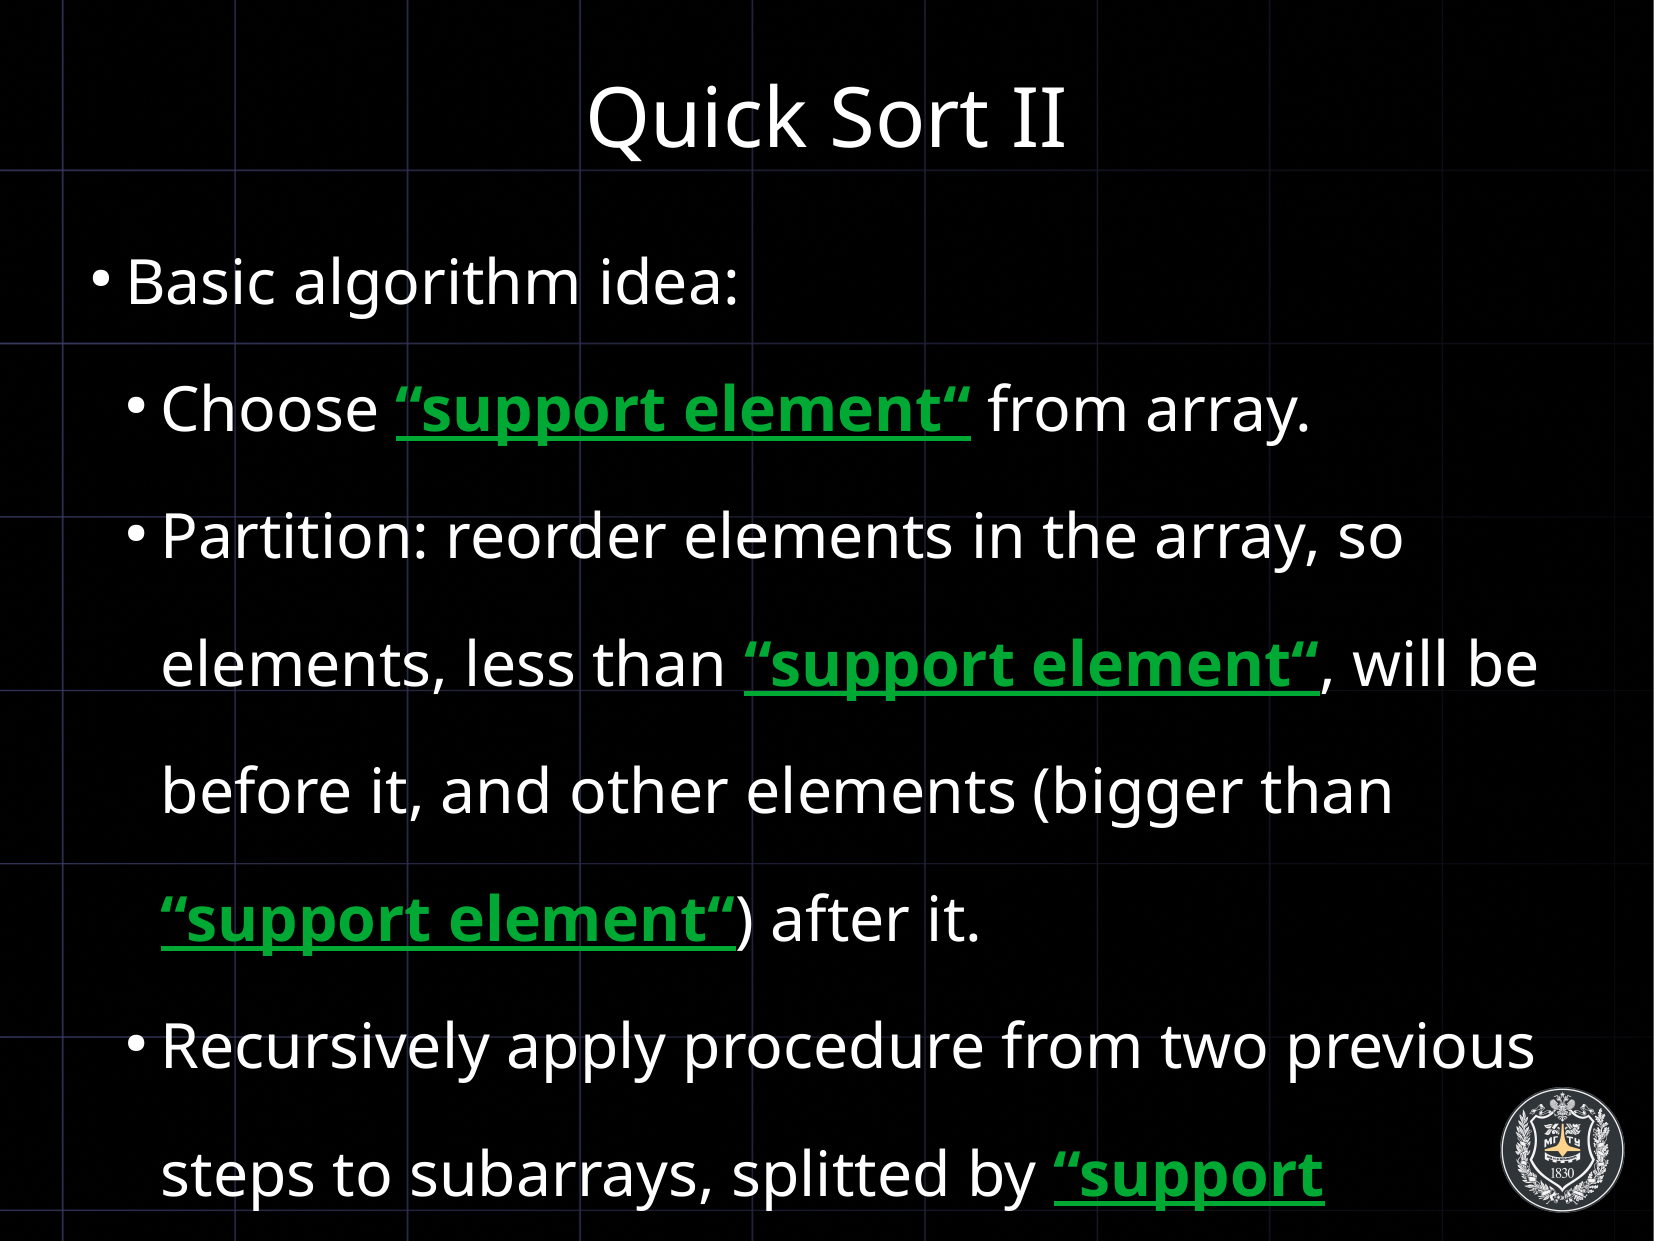

# Quick Sort II
Basic algorithm idea:
Choose “support element“ from array.
Partition: reorder elements in the array, so elements, less than “support element“, will be before it, and other elements (bigger than “support element“) after it.
Recursively apply procedure from two previous steps to subarrays, splitted by “support element“.